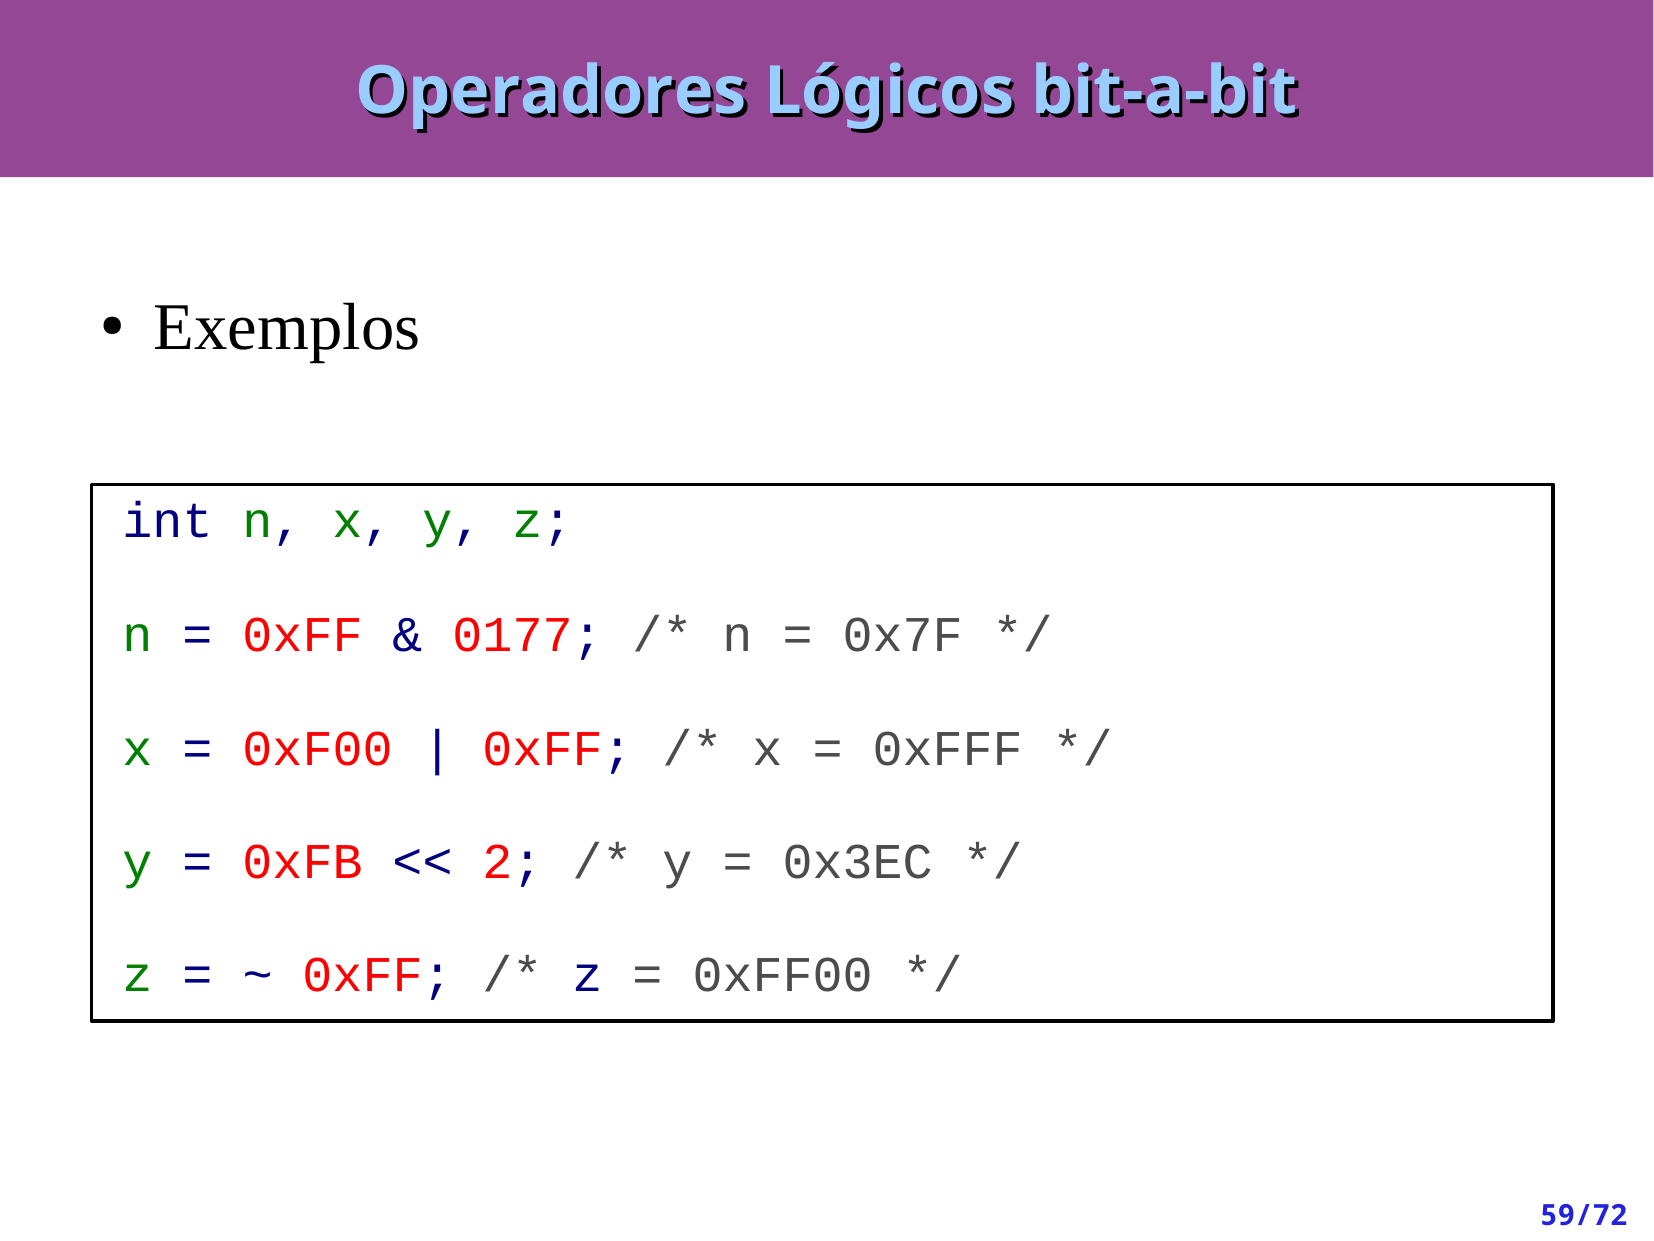

# Operadores Lógicos bit-a-bit
Exemplos
int n, x, y, z;
n = 0xFF & 0177; /* n = 0x7F */
x = 0xF00 | 0xFF; /* x = 0xFFF */
y = 0xFB << 2; /* y = 0x3EC */
z = ~ 0xFF; /* z = 0xFF00 */
59